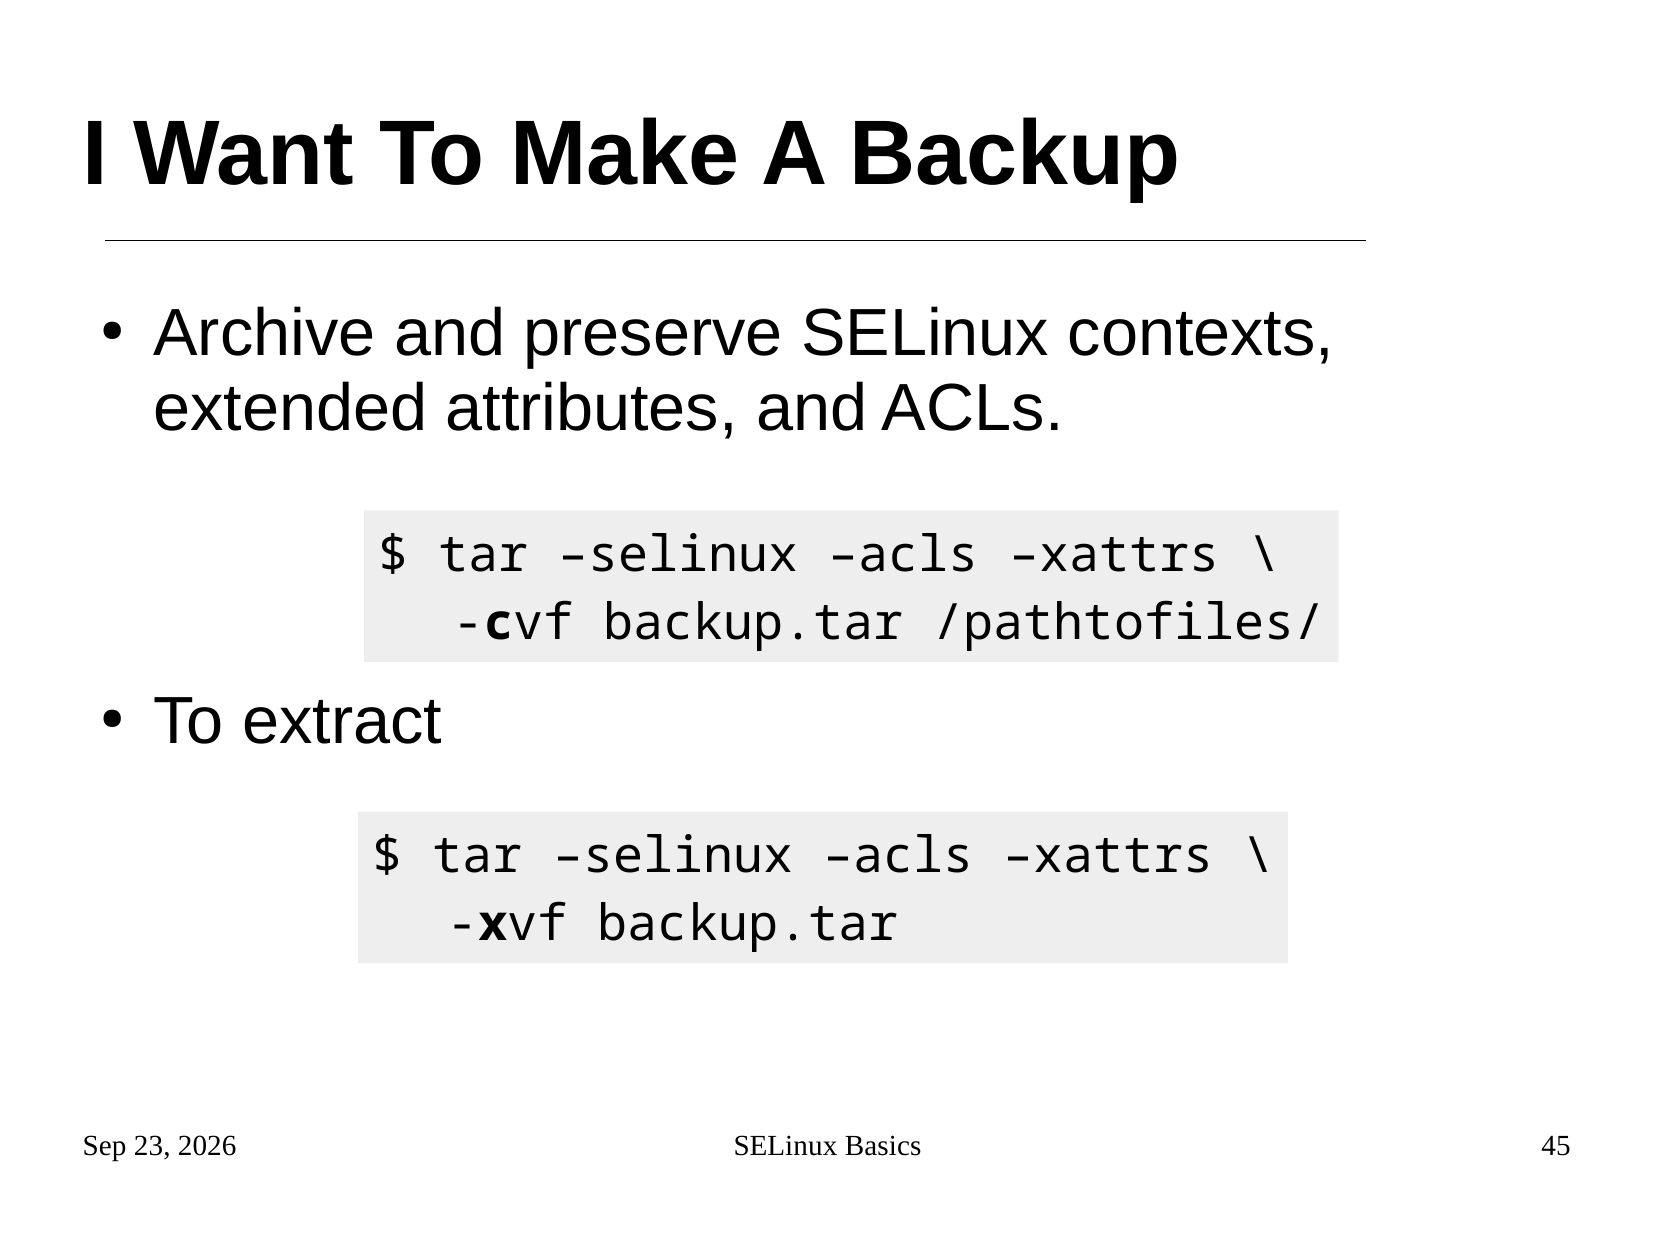

# I Want To Make A Backup
Archive and preserve SELinux contexts, extended attributes, and ACLs.
To extract
$ tar –selinux –acls –xattrs \
	-cvf backup.tar /pathtofiles/
$ tar –selinux –acls –xattrs \
	-xvf backup.tar
SELinux Basics
45